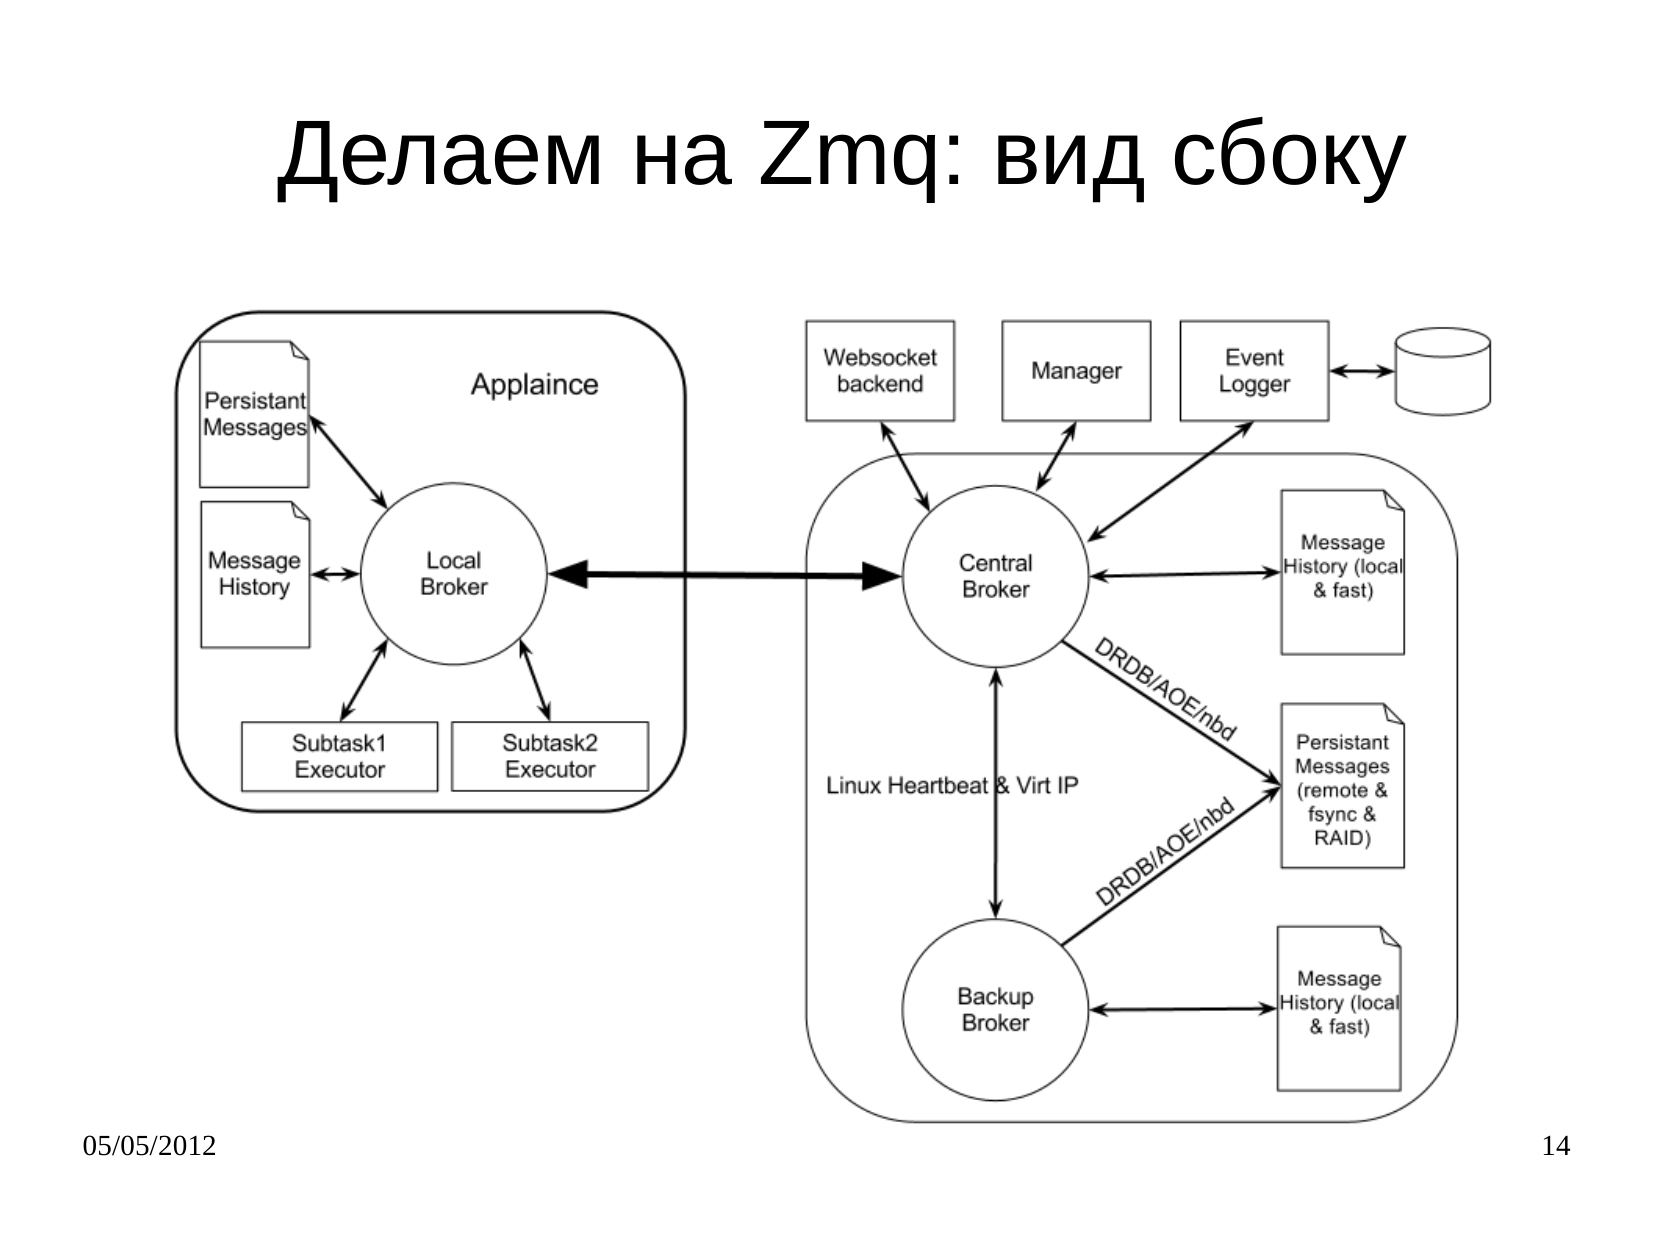

# Делаем на Zmq: вид сбоку
05/05/2012
14